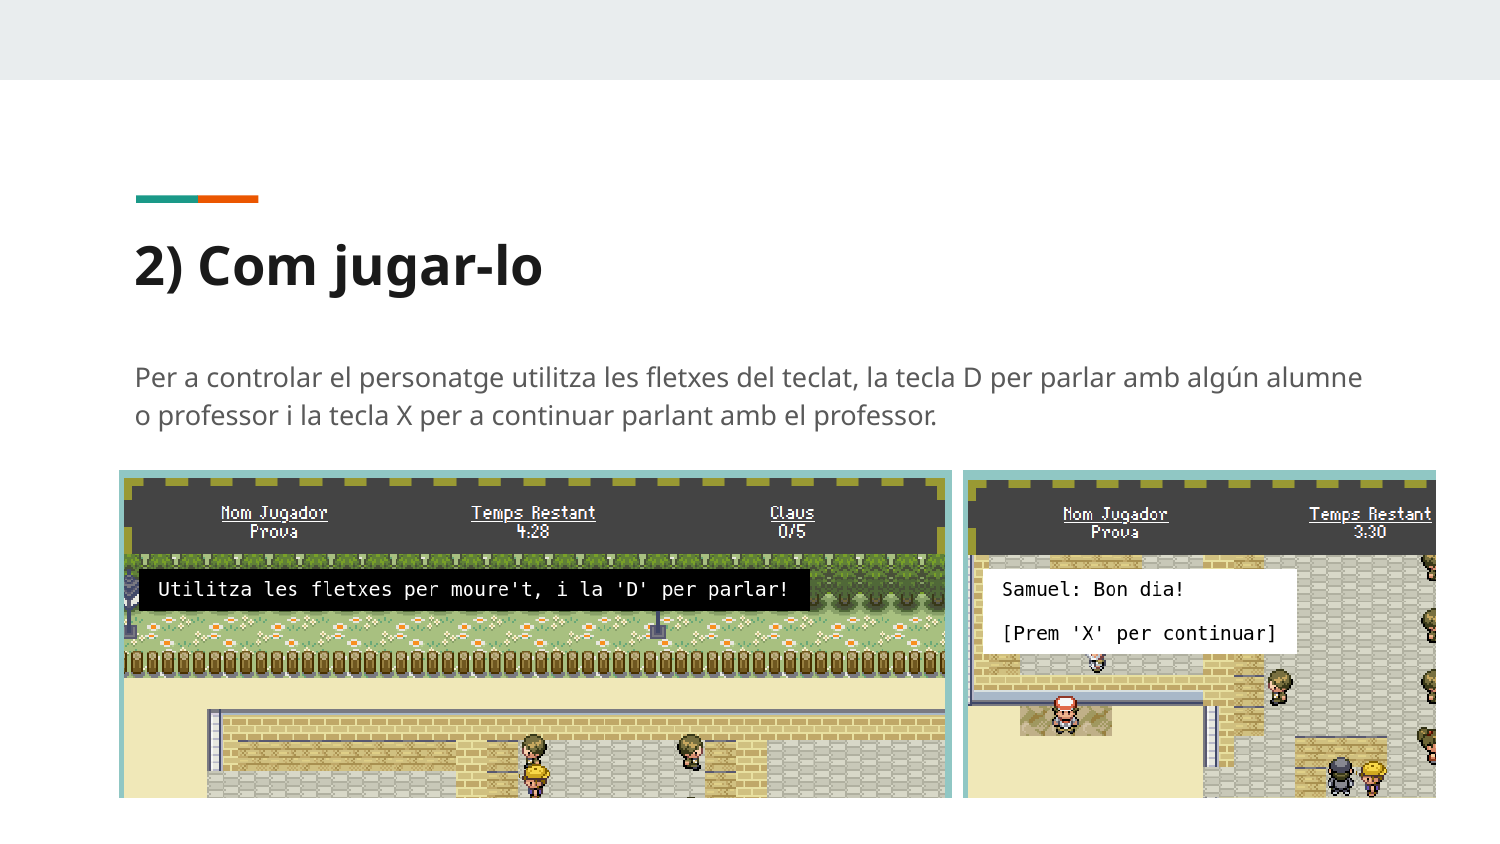

# 2) Com jugar-lo
Per a controlar el personatge utilitza les fletxes del teclat, la tecla D per parlar amb algún alumne o professor i la tecla X per a continuar parlant amb el professor.